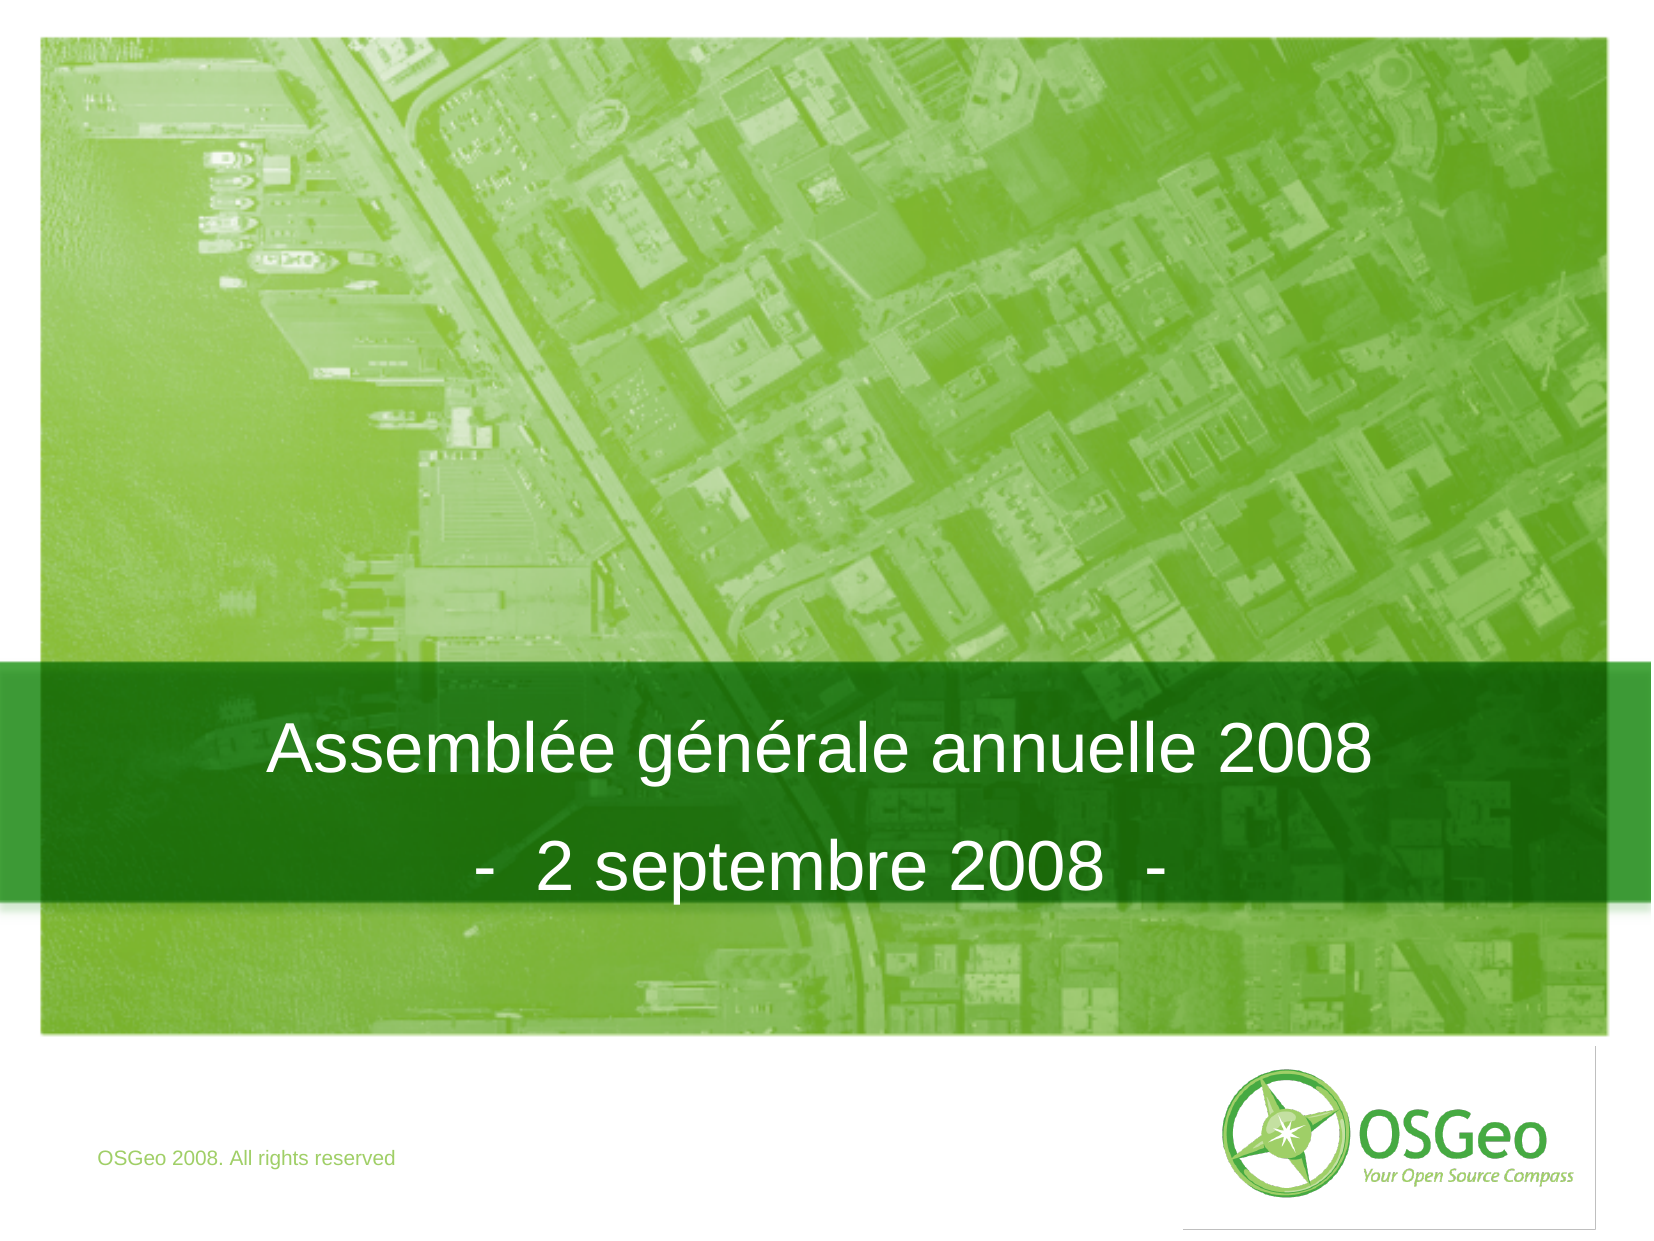

# Assemblée générale annuelle 2008 - 2 septembre 2008 -